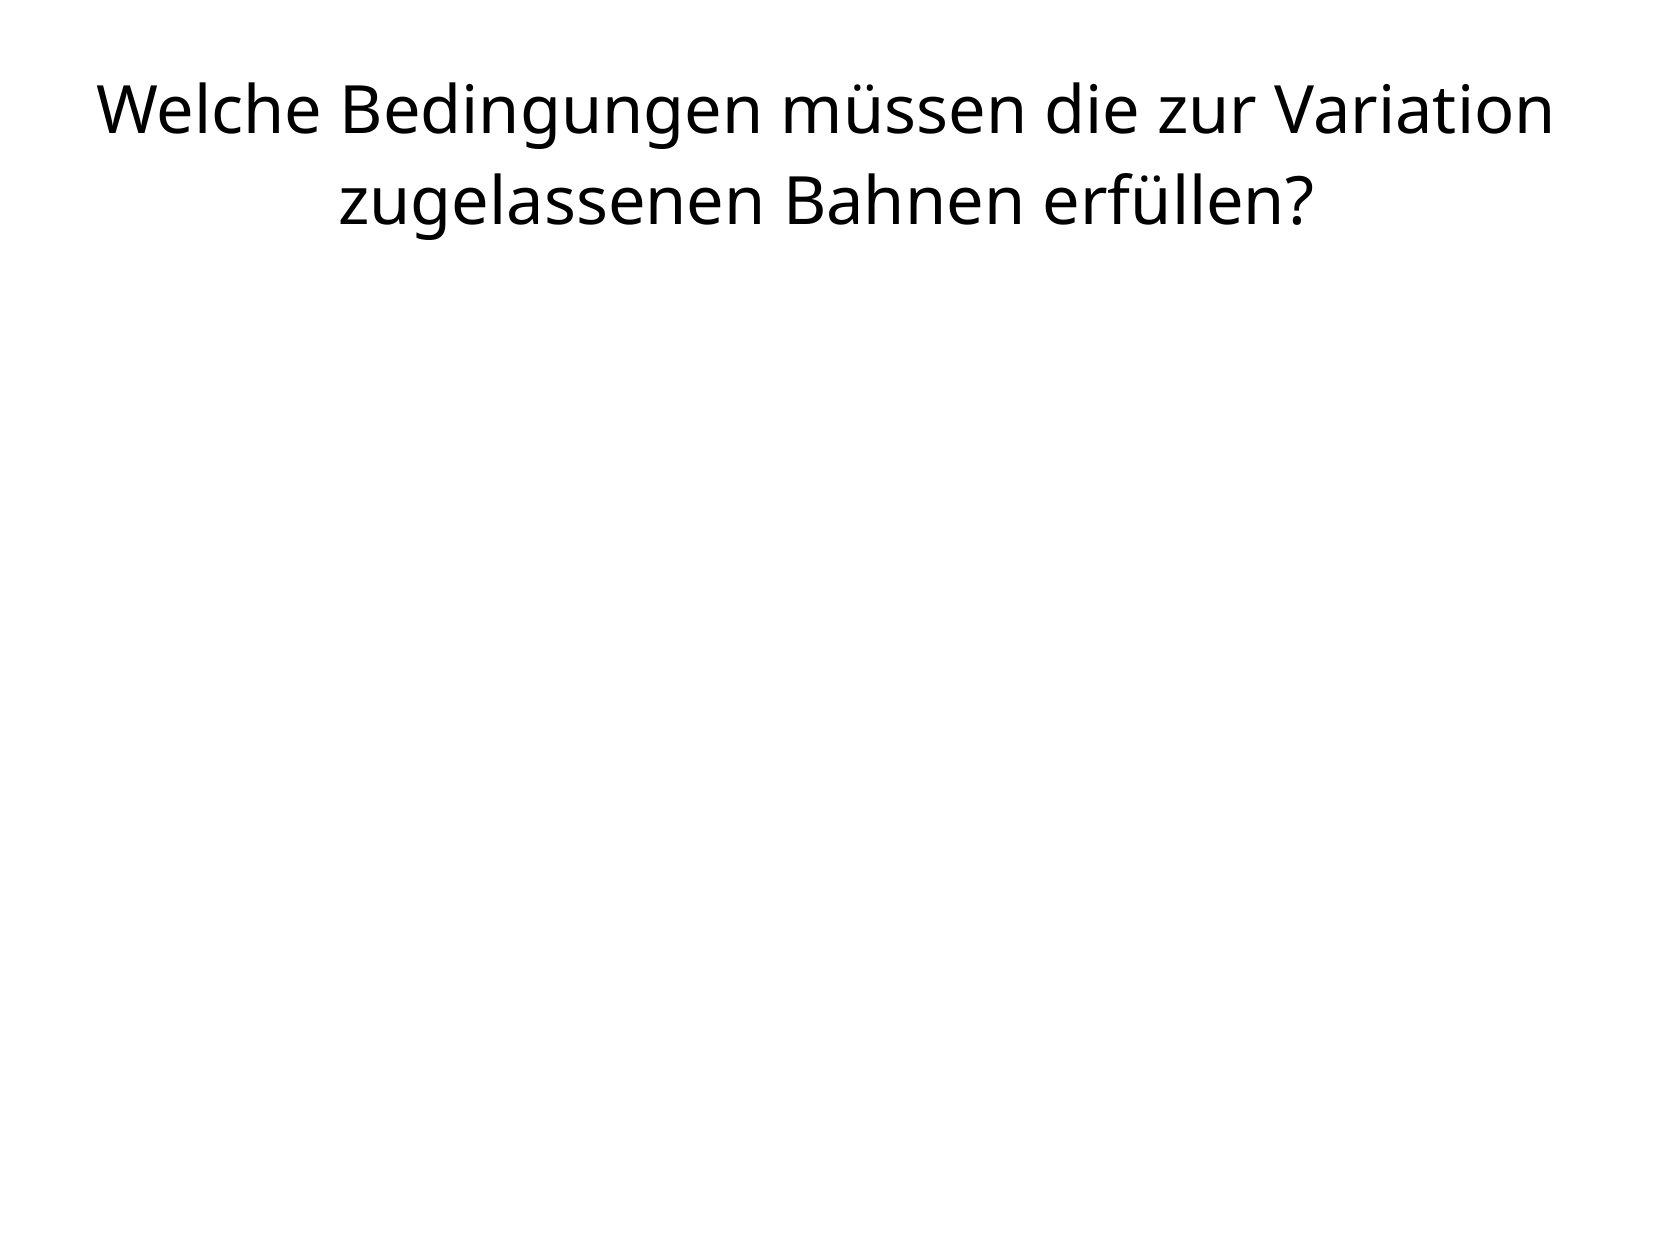

# Welche Bedingungen müssen die zur Variation zugelassenen Bahnen erfüllen?